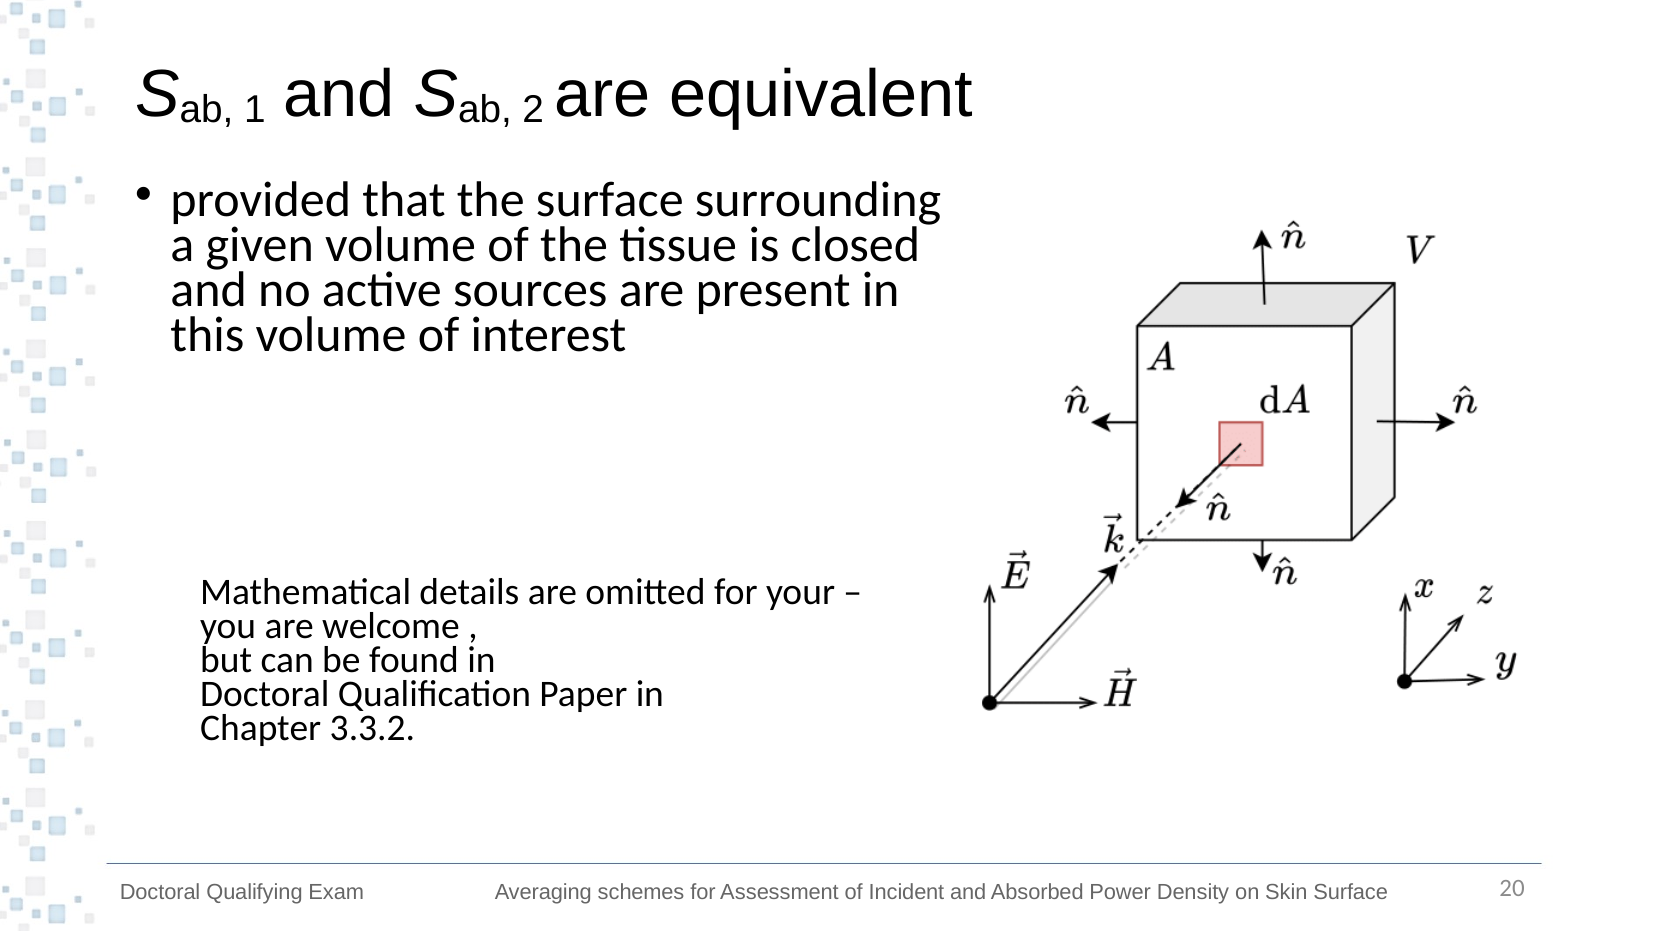

# Sab, 1 and Sab, 2 are equivalent
provided that the surface surrounding a given volume of the tissue is closed and no active sources are present in this volume of interest
Mathematical details are omitted for your – you are welcome ,
but can be found in
Doctoral Qualification Paper in
Chapter 3.3.2.
20
Doctoral Qualifying Exam		Averaging schemes for Assessment of Incident and Absorbed Power Density on Skin Surface